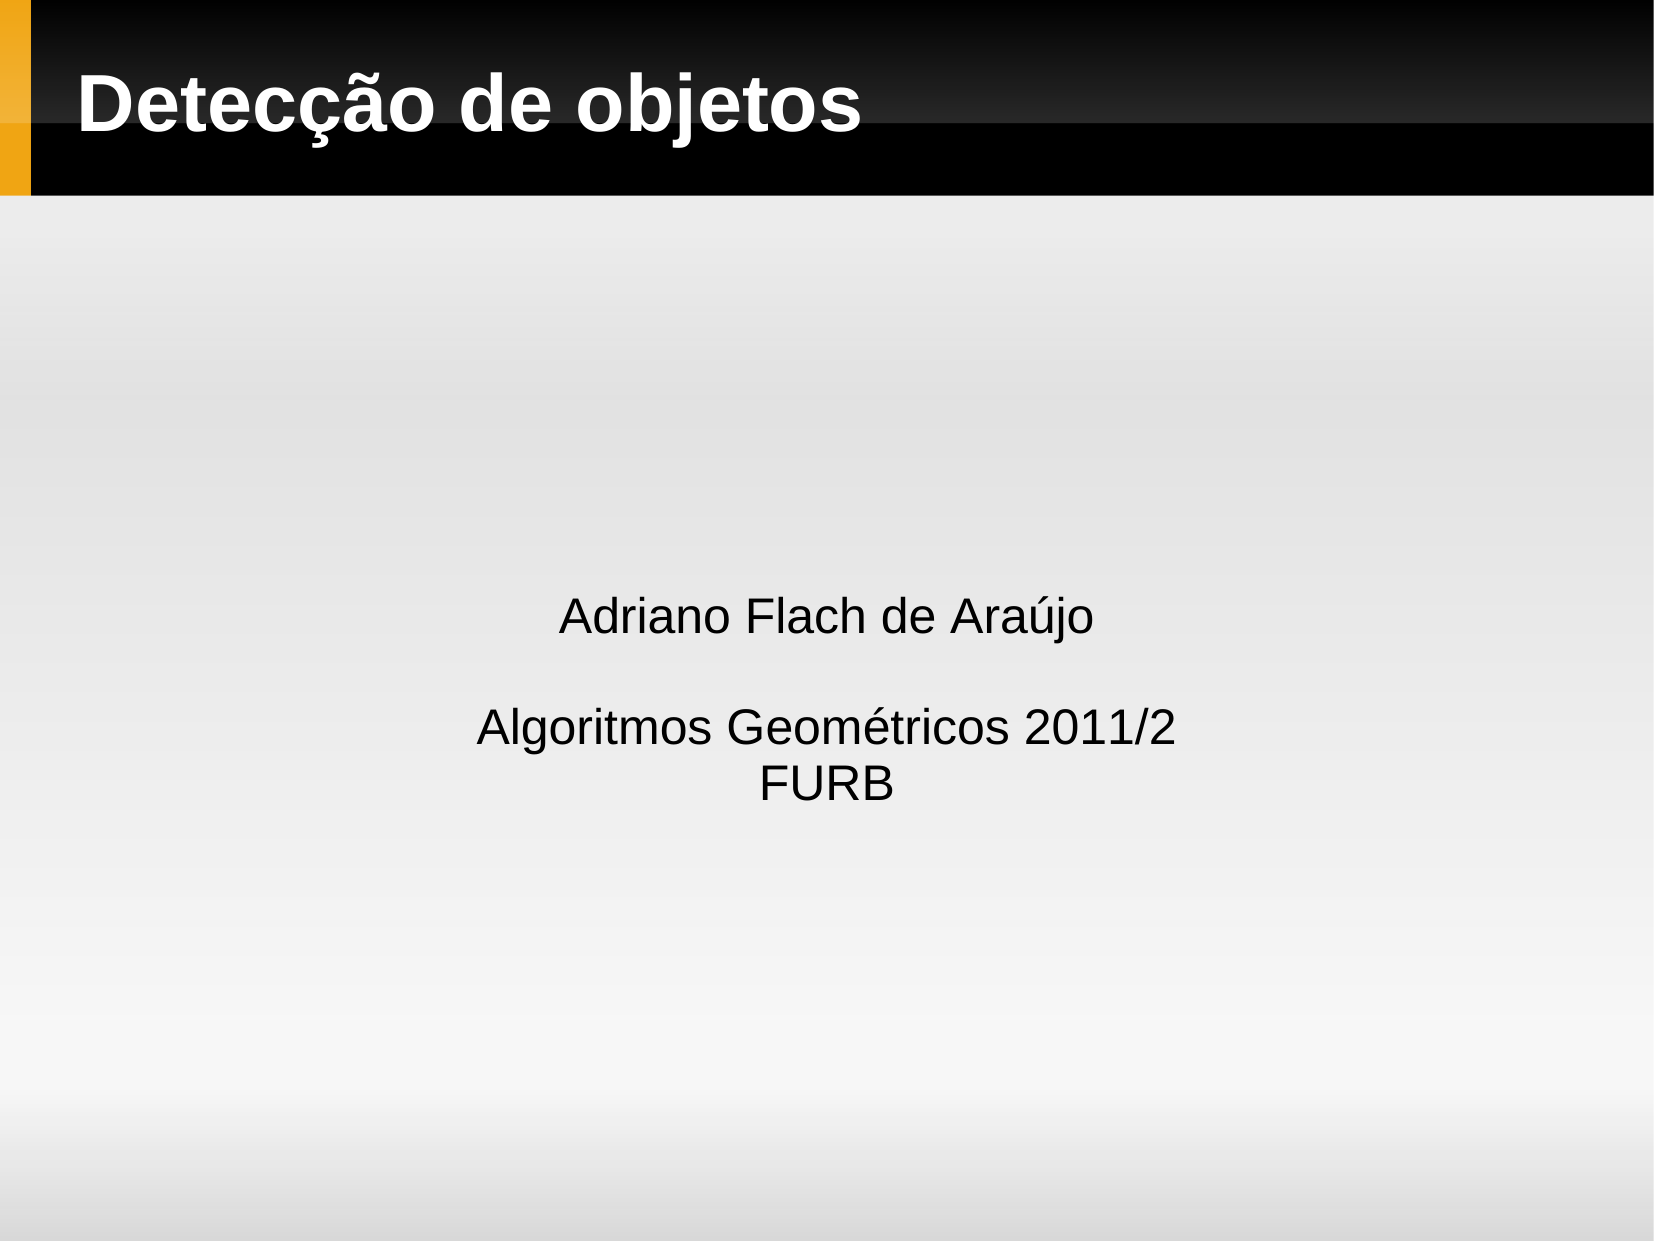

# Detecção de objetos
Adriano Flach de Araújo
Algoritmos Geométricos 2011/2
FURB